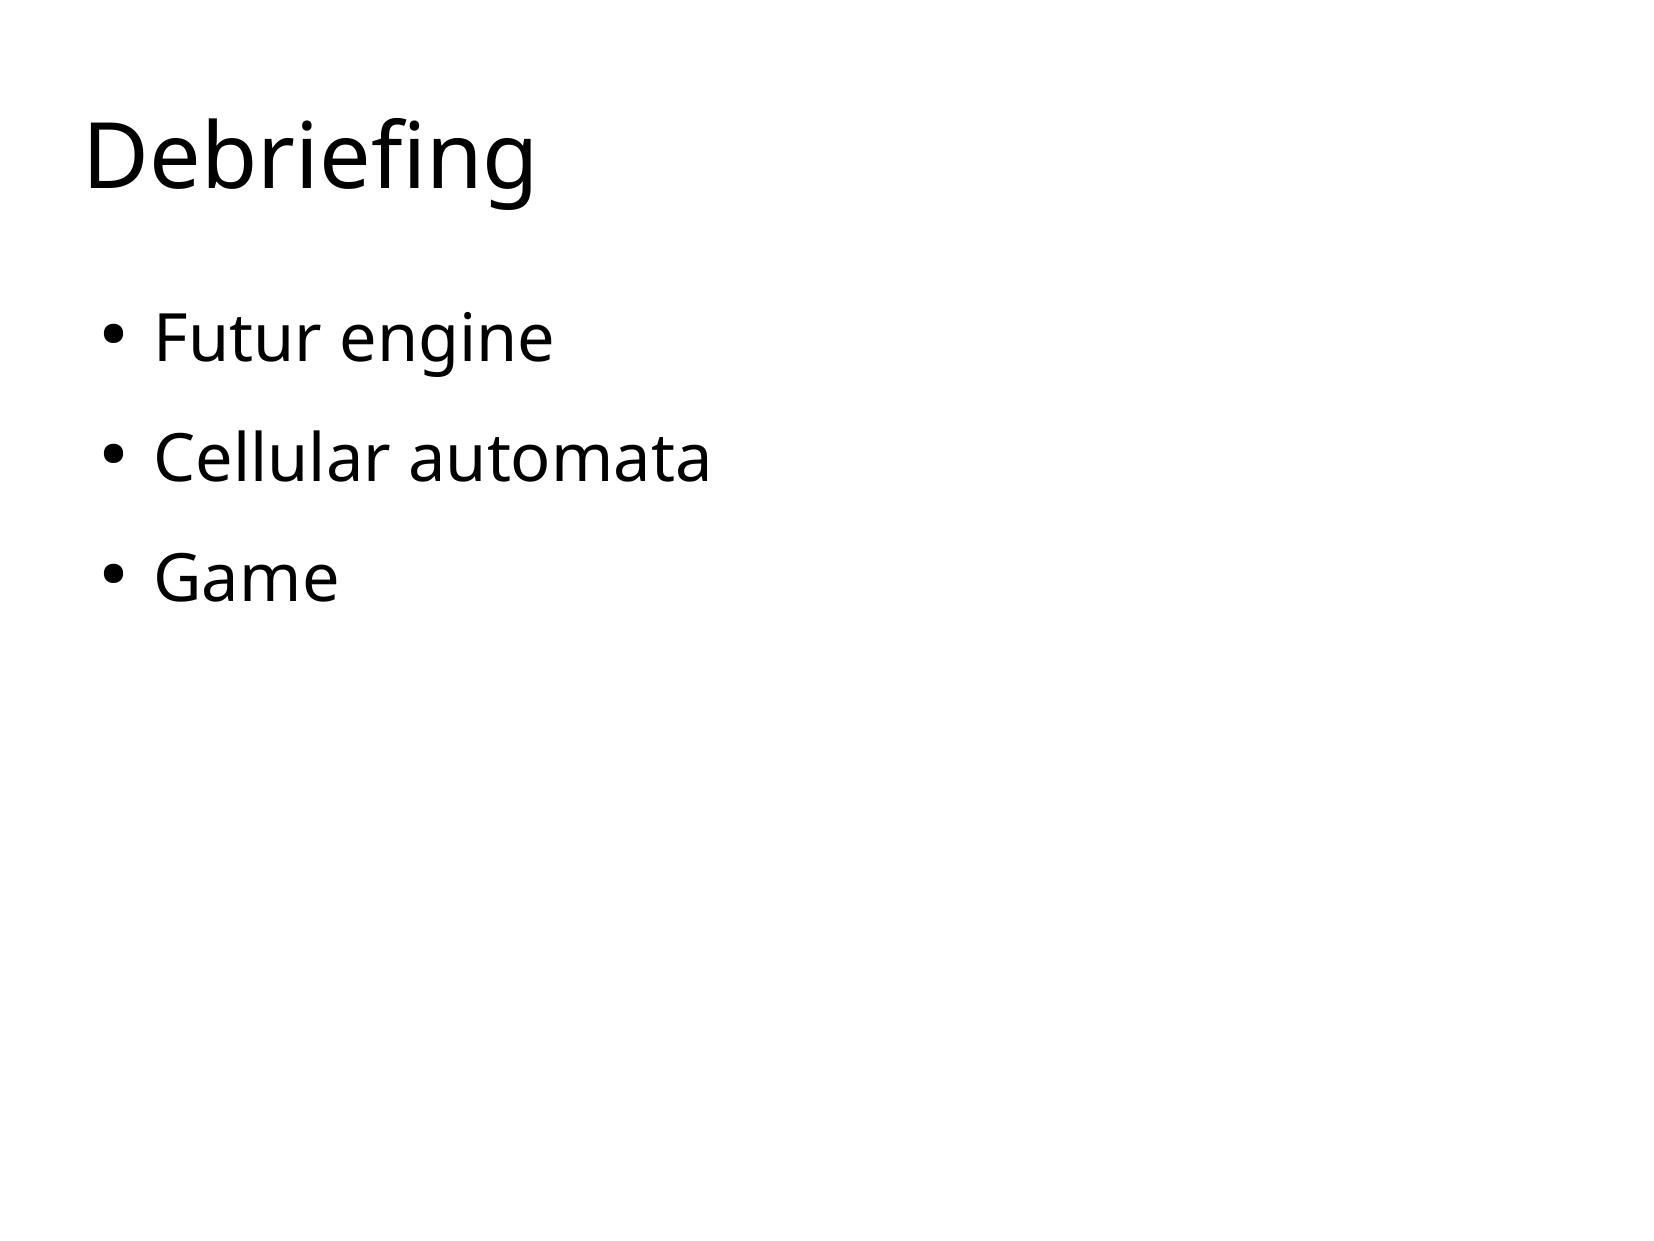

# Debriefing
Futur engine
Cellular automata
Game